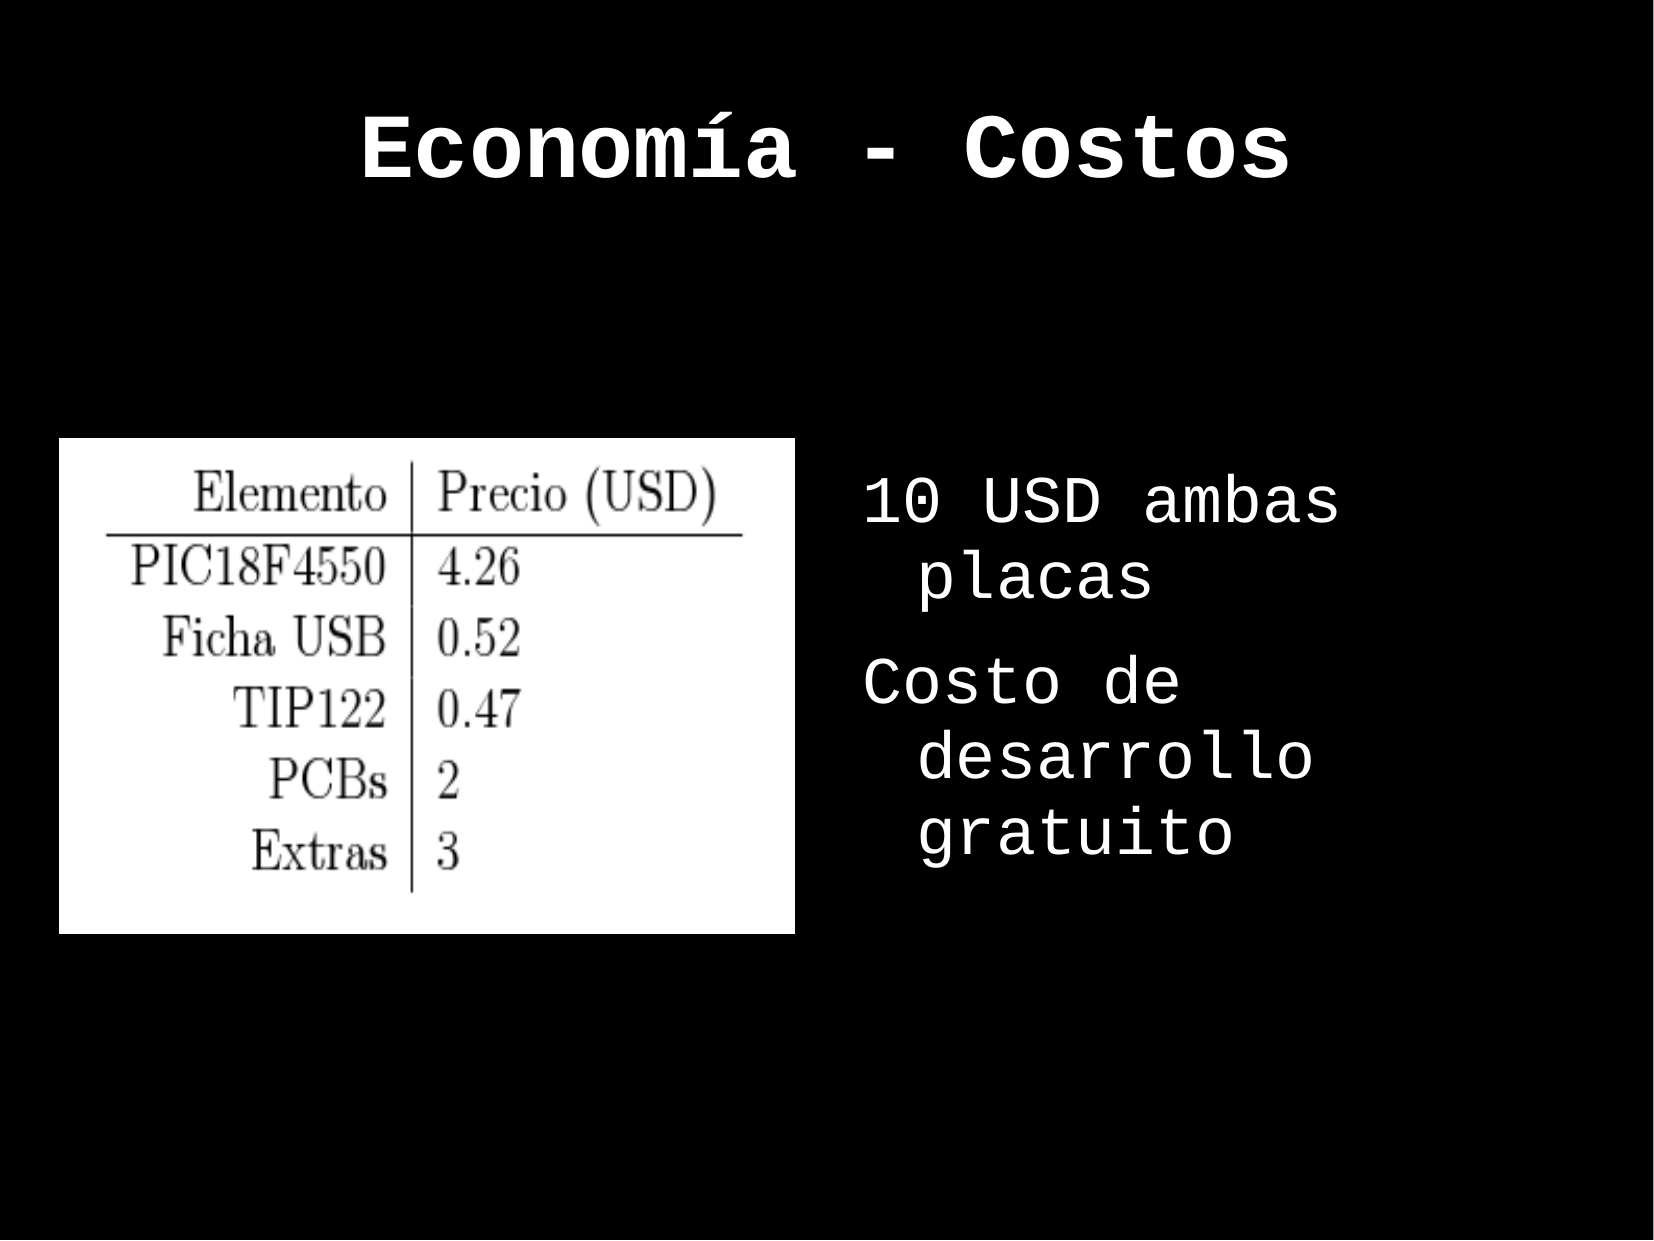

# Economía - Costos
10 USD ambas placas
Costo de desarrollo gratuito